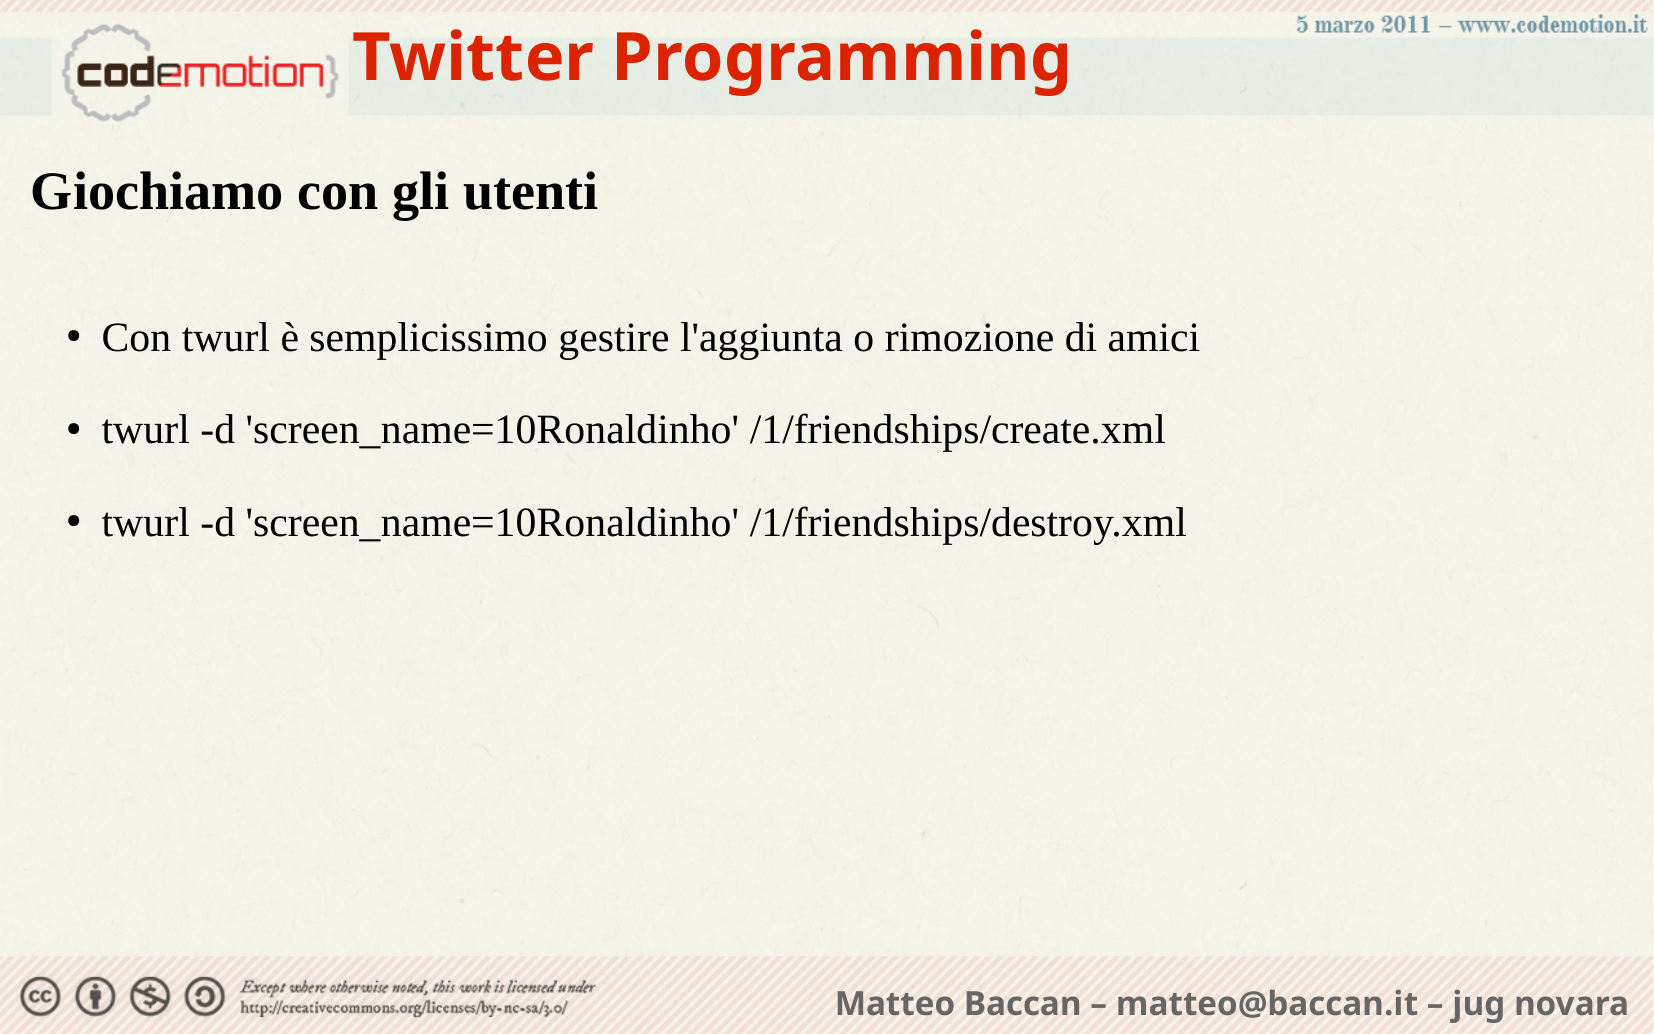

# Twitter Programming
Giochiamo con gli utenti
Con twurl è semplicissimo gestire l'aggiunta o rimozione di amici
twurl -d 'screen_name=10Ronaldinho' /1/friendships/create.xml
twurl -d 'screen_name=10Ronaldinho' /1/friendships/destroy.xml
42
Twitter Programming - Matteo Baccan - matteo@baccan.it